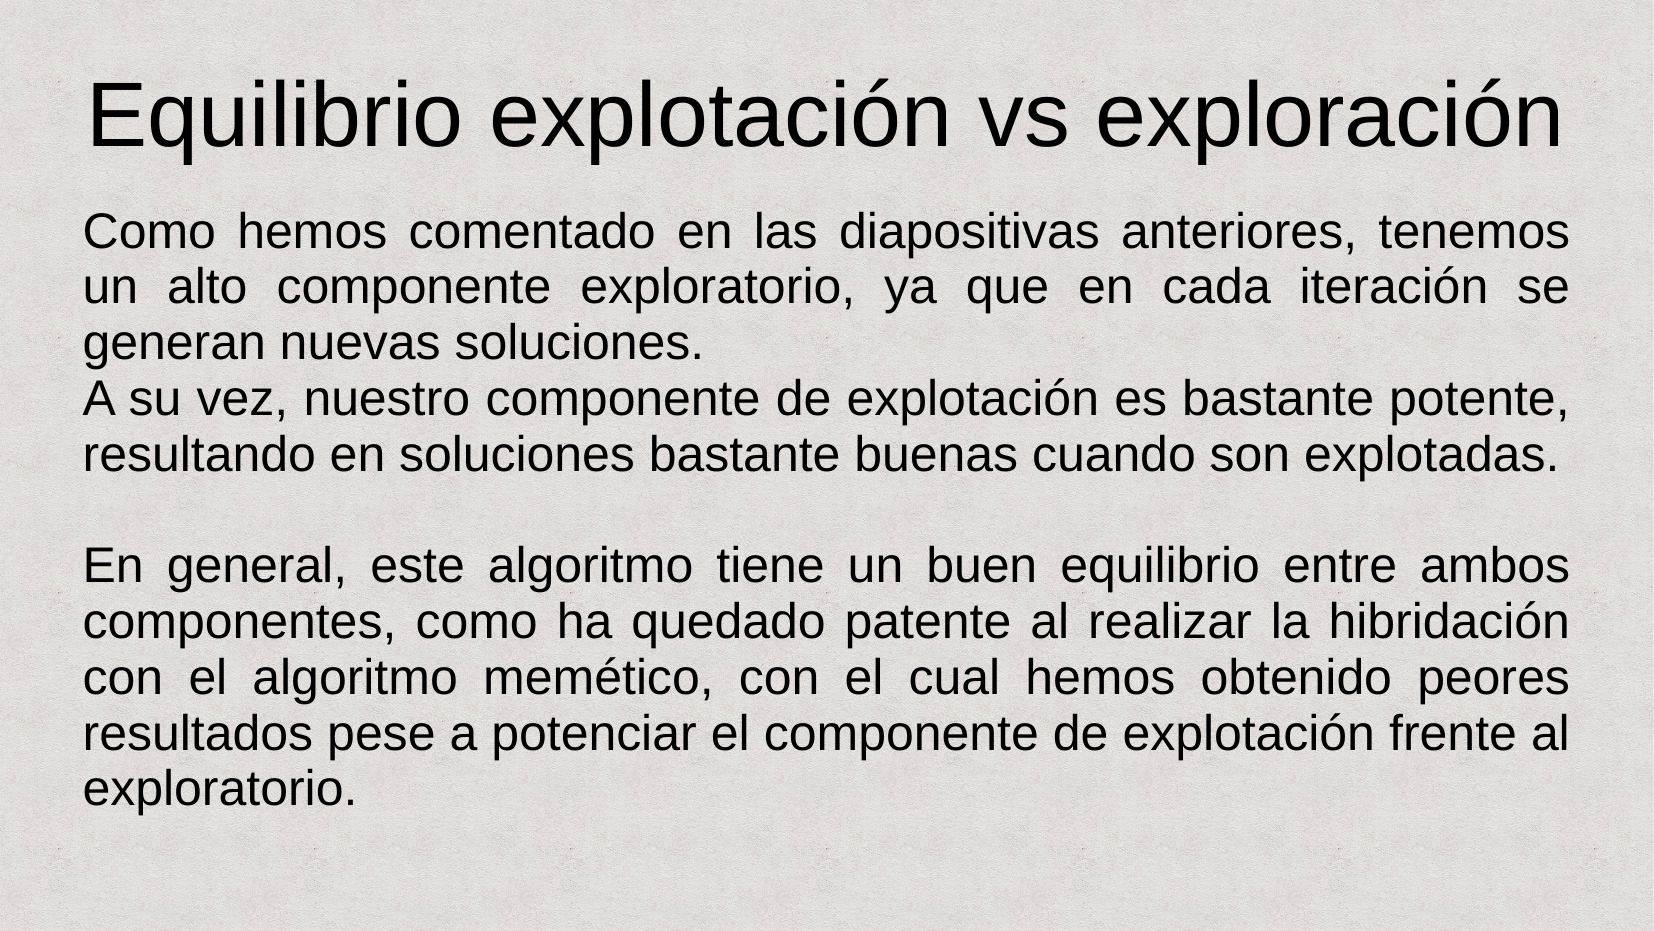

# Equilibrio explotación vs exploración
Como hemos comentado en las diapositivas anteriores, tenemos un alto componente exploratorio, ya que en cada iteración se generan nuevas soluciones.
A su vez, nuestro componente de explotación es bastante potente, resultando en soluciones bastante buenas cuando son explotadas.
En general, este algoritmo tiene un buen equilibrio entre ambos componentes, como ha quedado patente al realizar la hibridación con el algoritmo memético, con el cual hemos obtenido peores resultados pese a potenciar el componente de explotación frente al exploratorio.